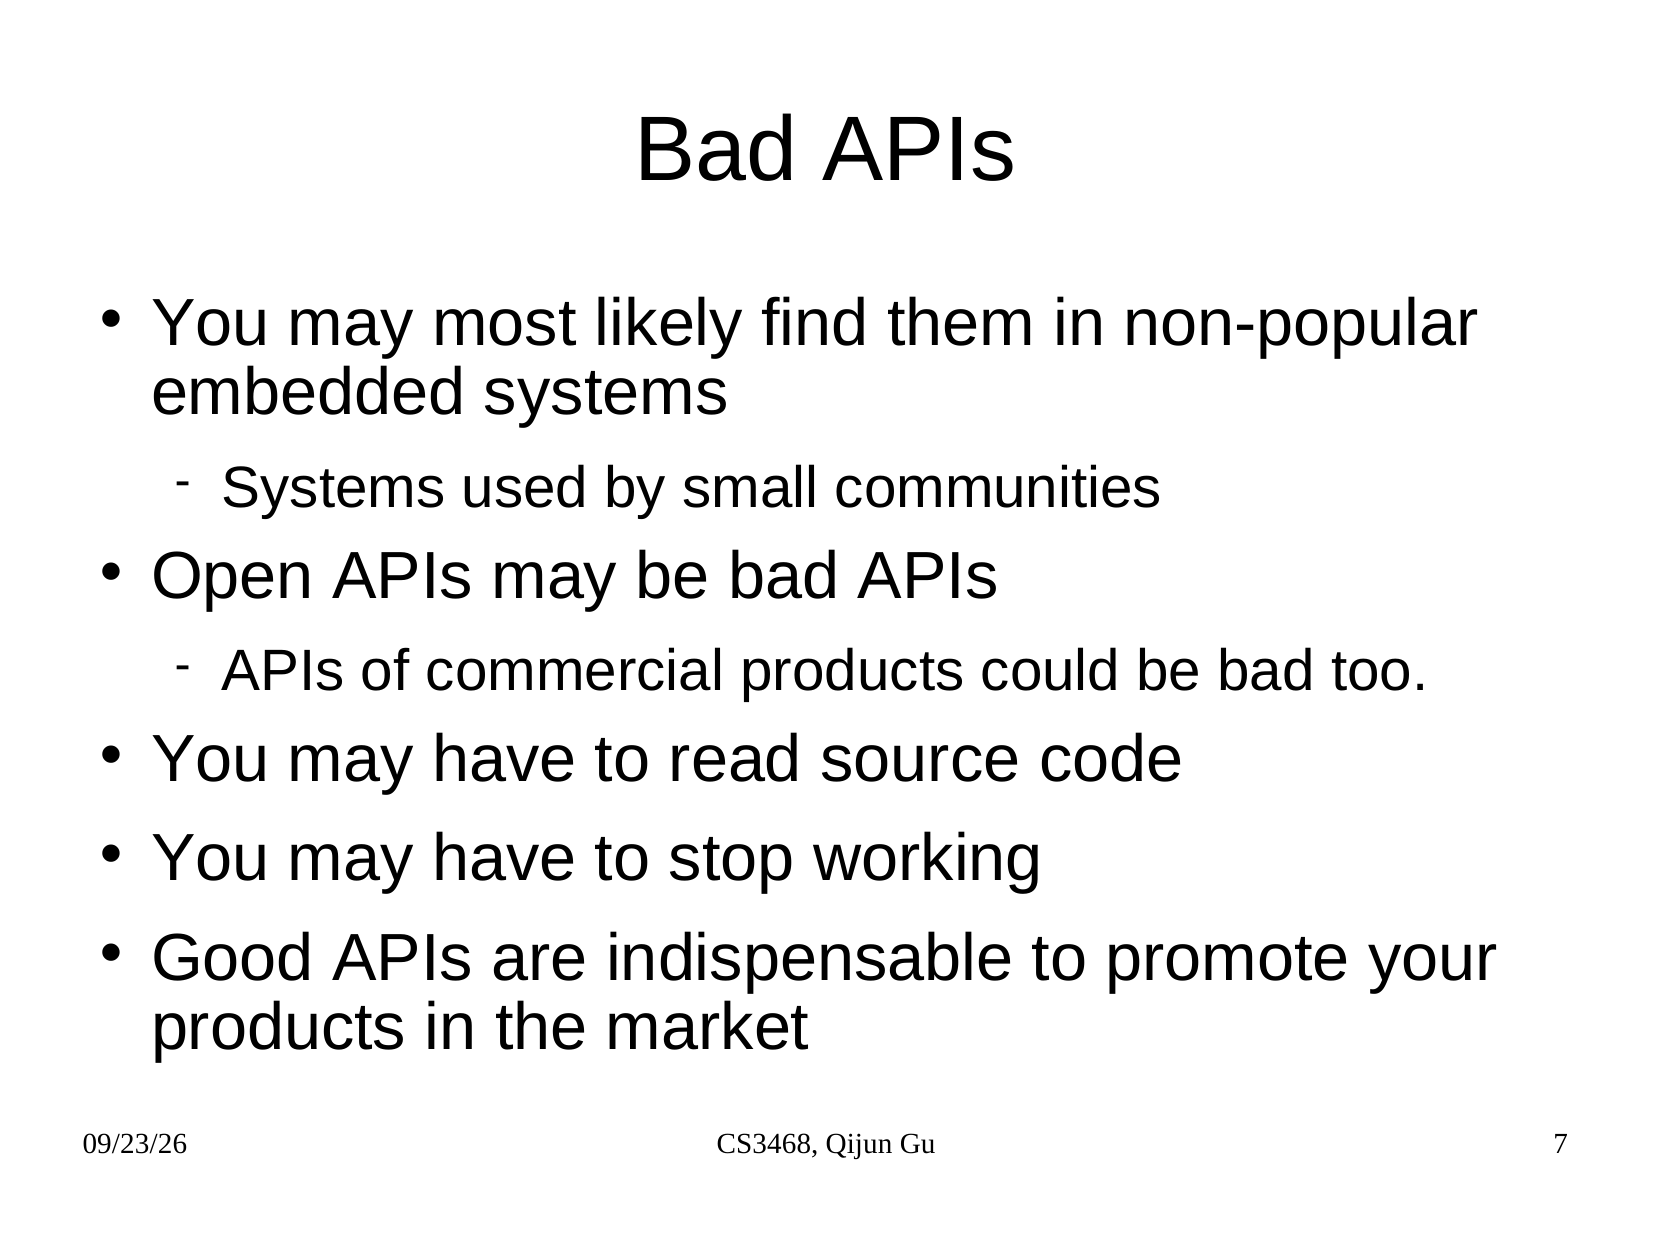

# Bad APIs
You may most likely find them in non-popular embedded systems
Systems used by small communities
Open APIs may be bad APIs
APIs of commercial products could be bad too.
You may have to read source code
You may have to stop working
Good APIs are indispensable to promote your products in the market
CS3468, Qijun Gu
7